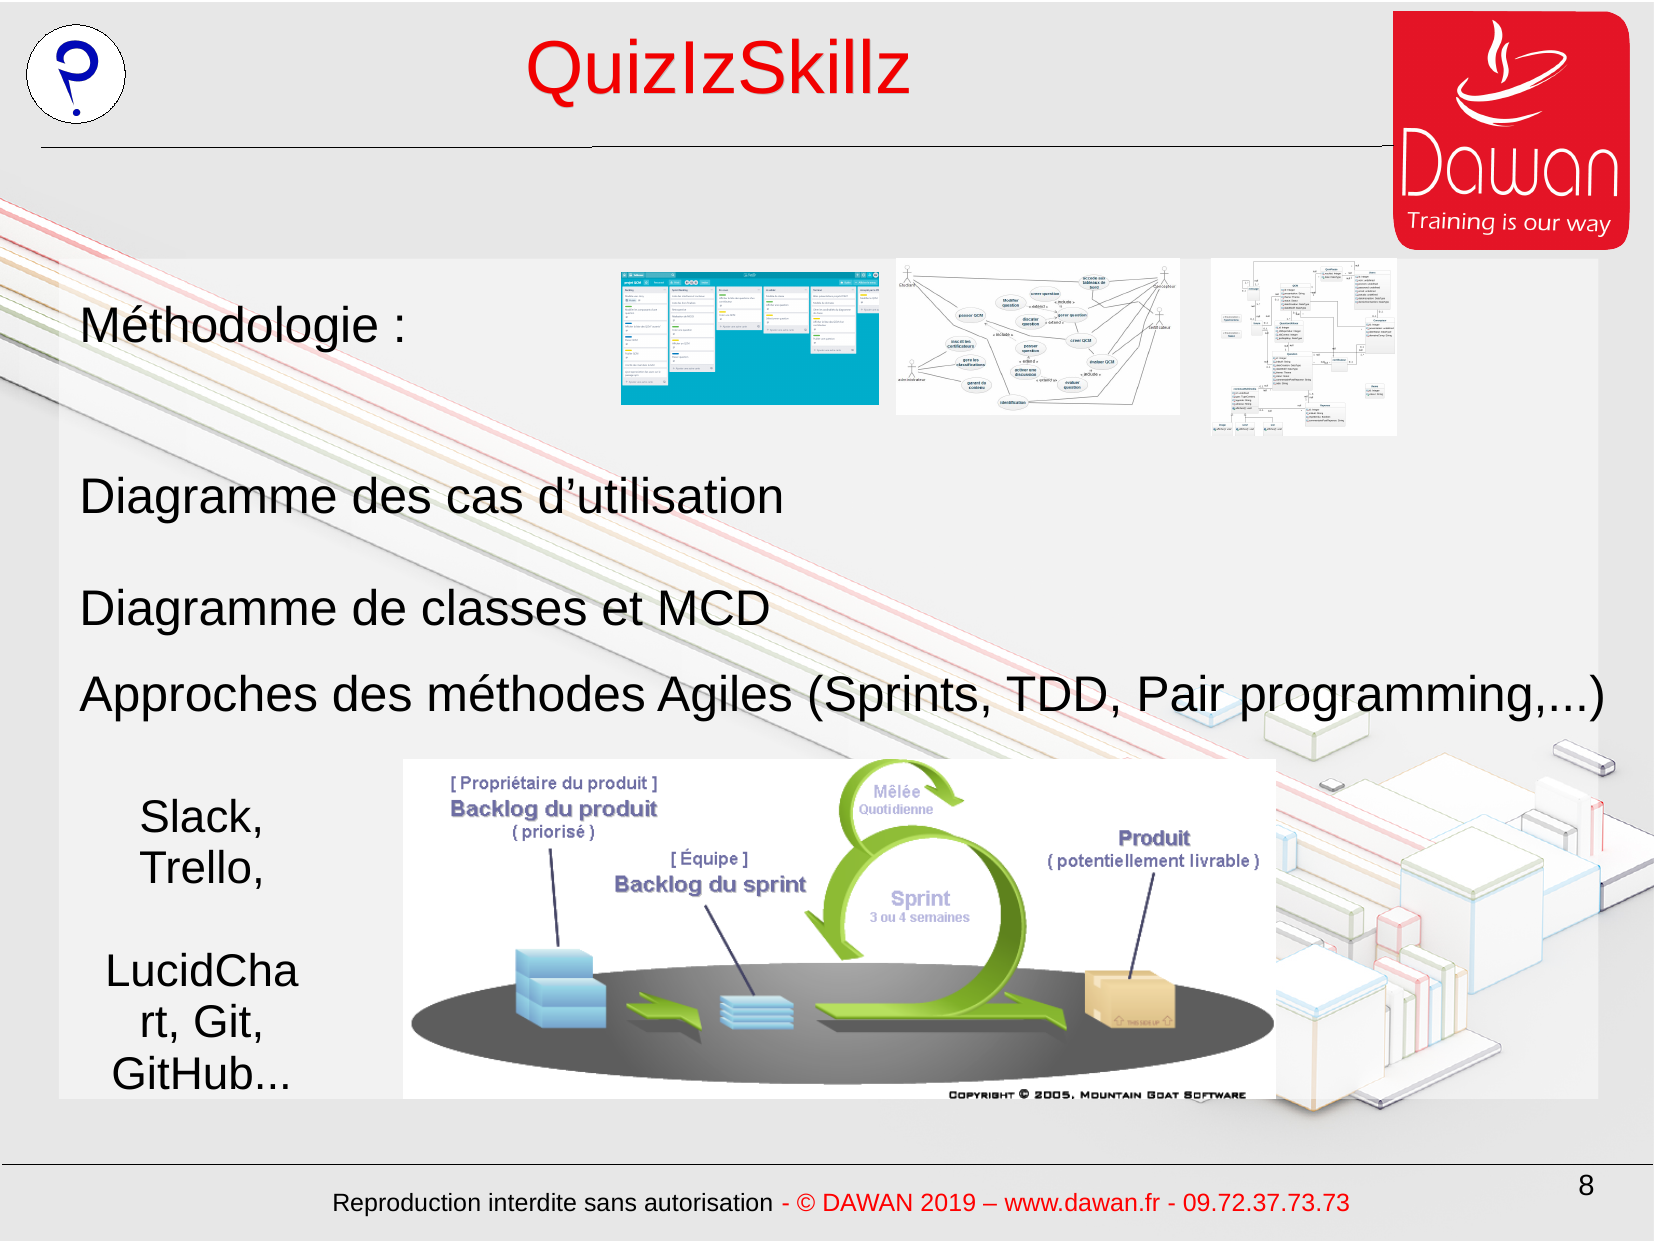

# QuizIzSkillz
Méthodologie :
Diagramme des cas d’utilisation
Diagramme de classes et MCD
Approches des méthodes Agiles (Sprints, TDD, Pair programming,...)
Slack, Trello,
 LucidChart, Git, GitHub...
8